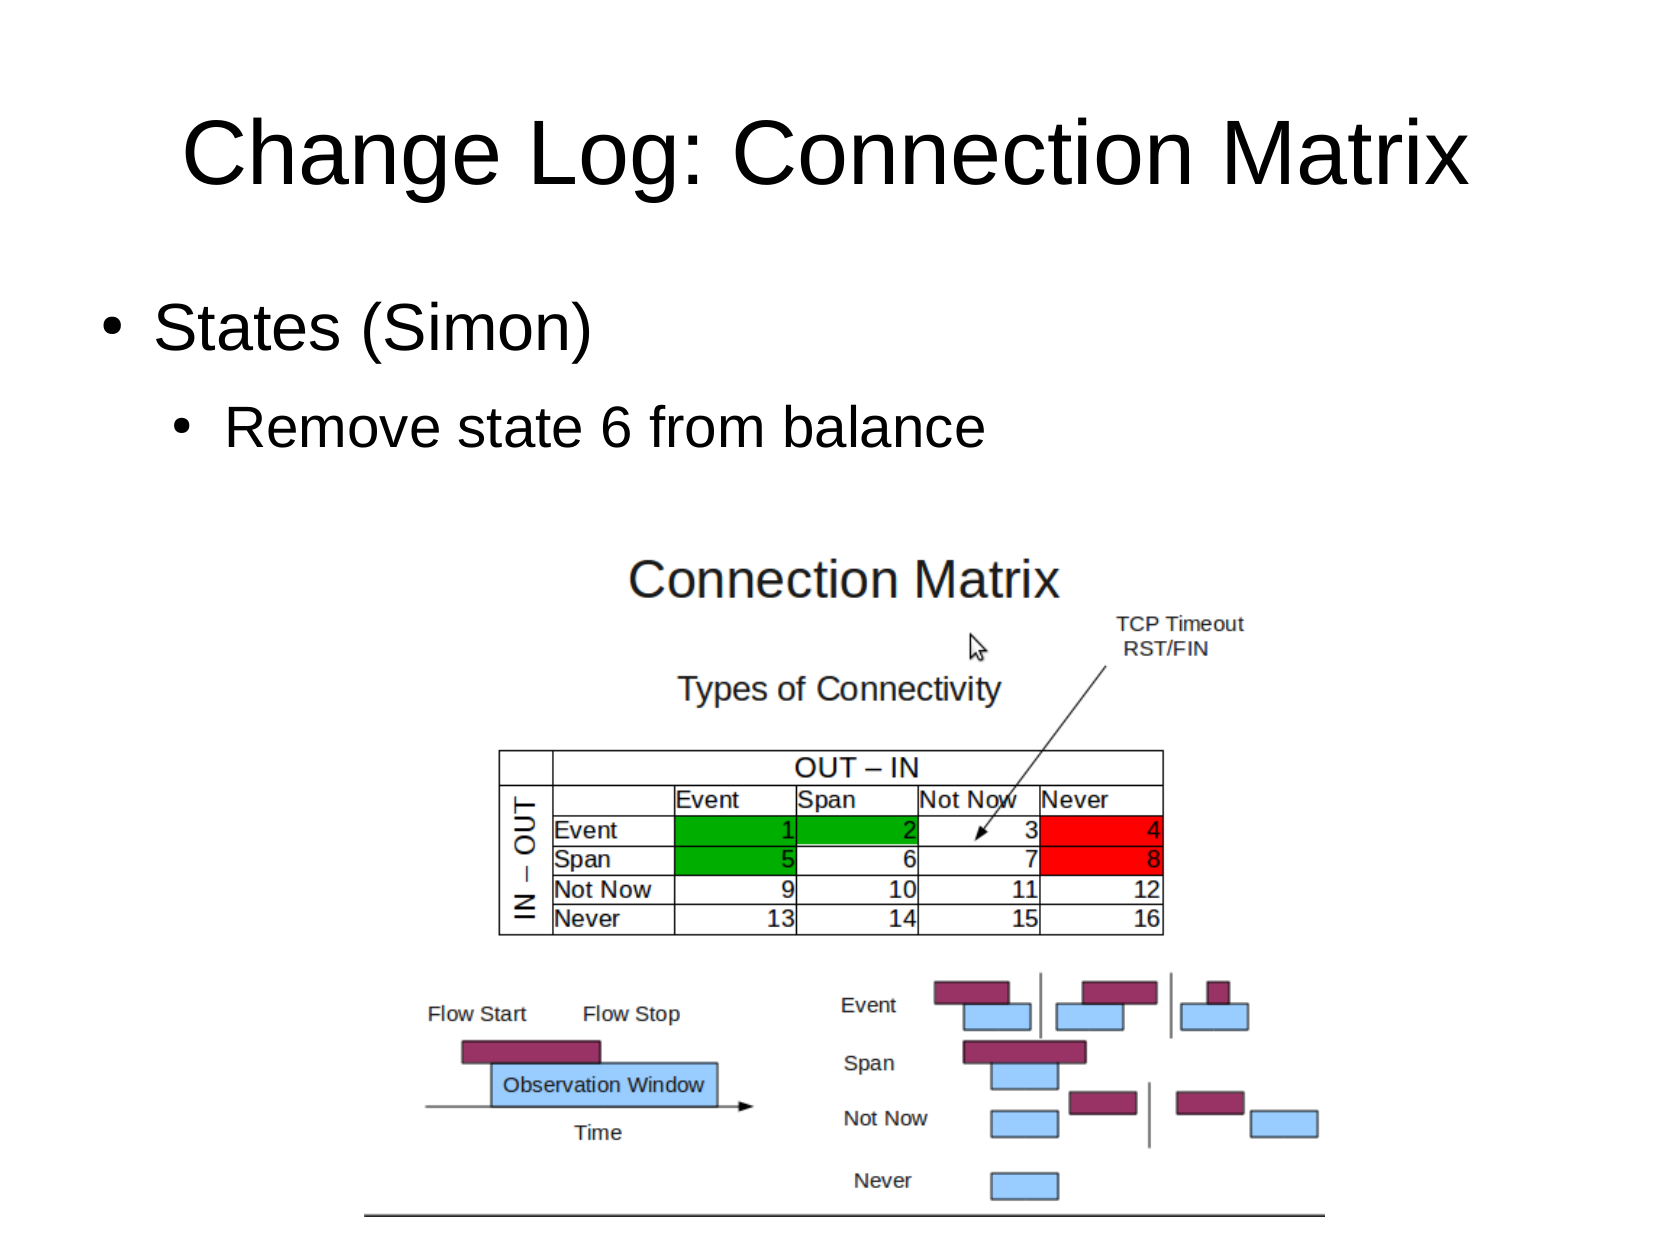

# Change Log: Connection Matrix
States (Simon)
Remove state 6 from balance